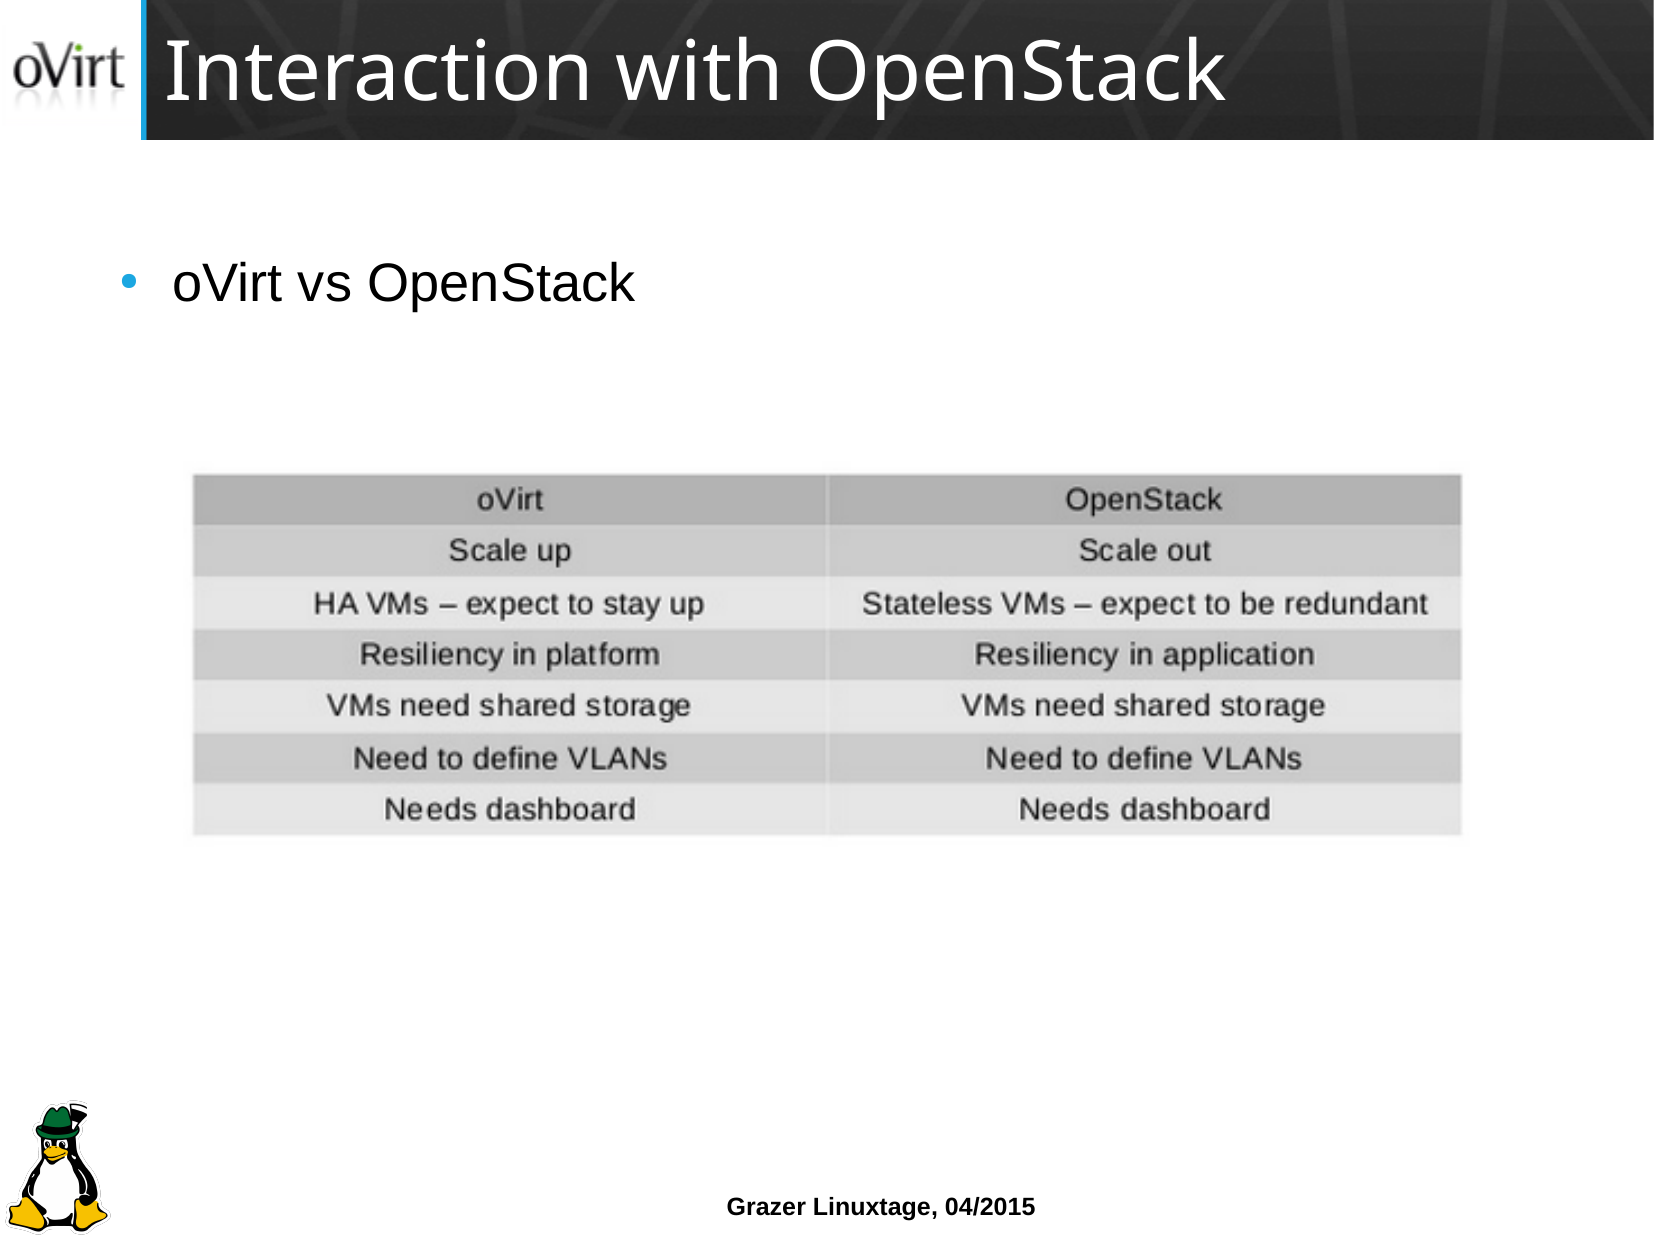

# Interaction with OpenStack
oVirt vs OpenStack